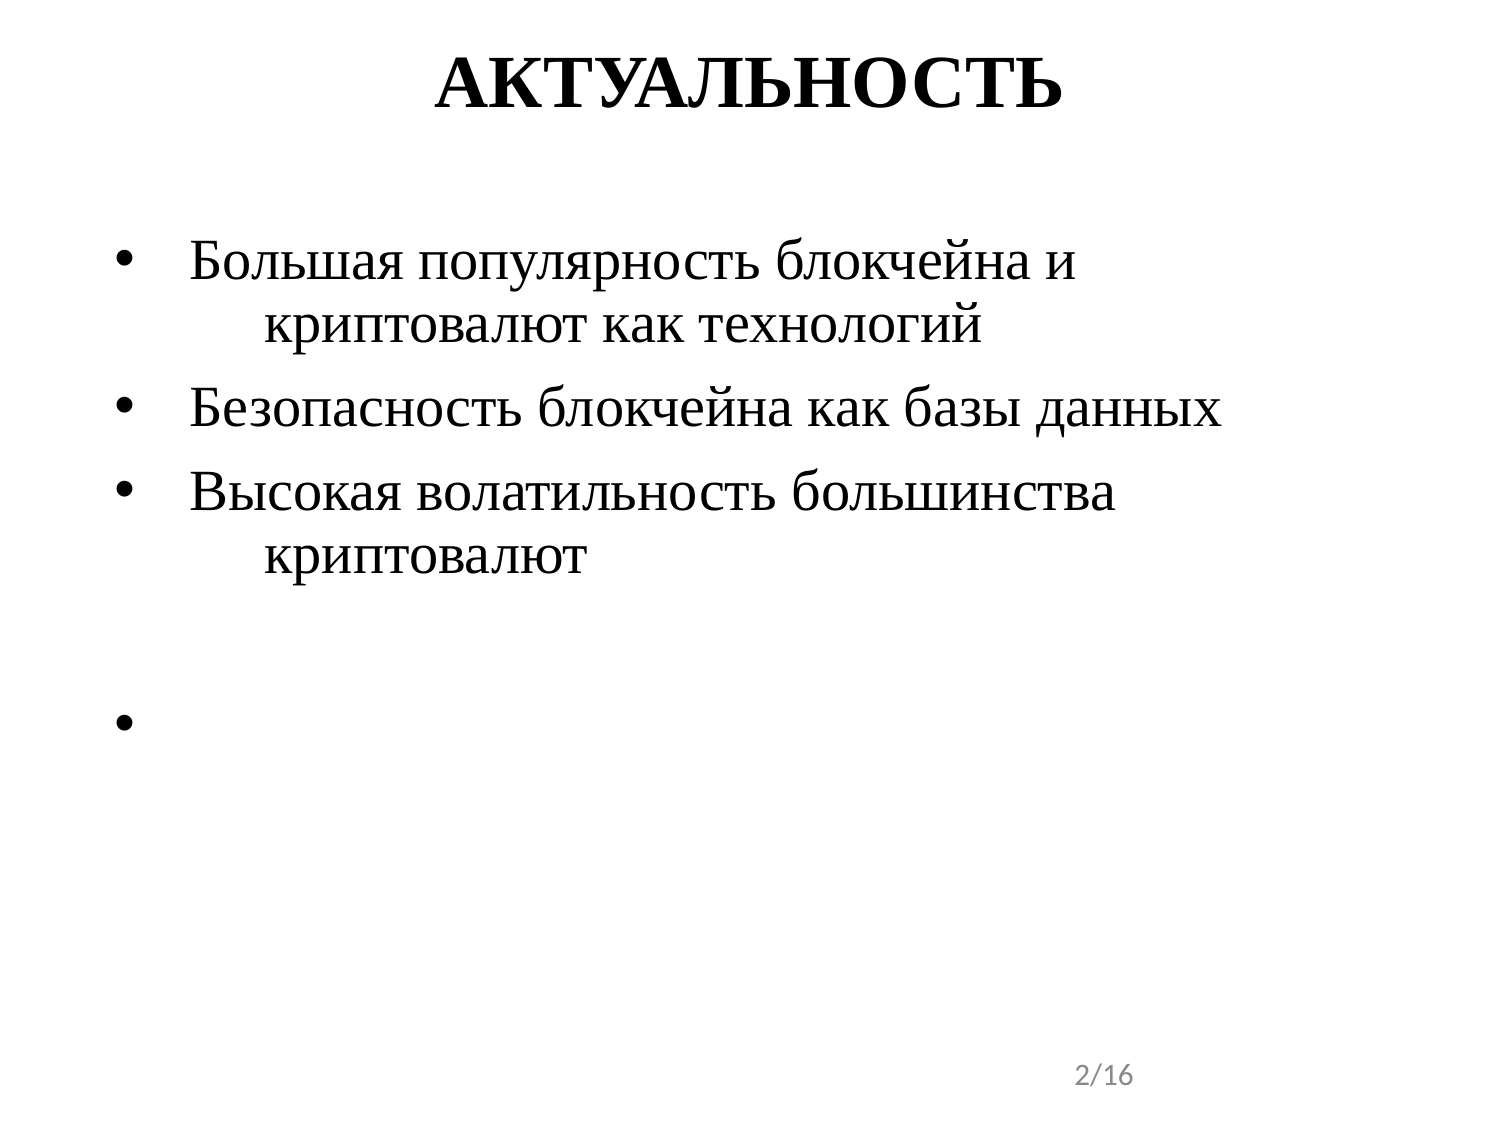

# АКТУАЛЬНОСТЬ
Большая популярность блокчейна и криптовалют как технологий
Безопасность блокчейна как базы данных
Высокая волатильность большинства криптовалют
2/16